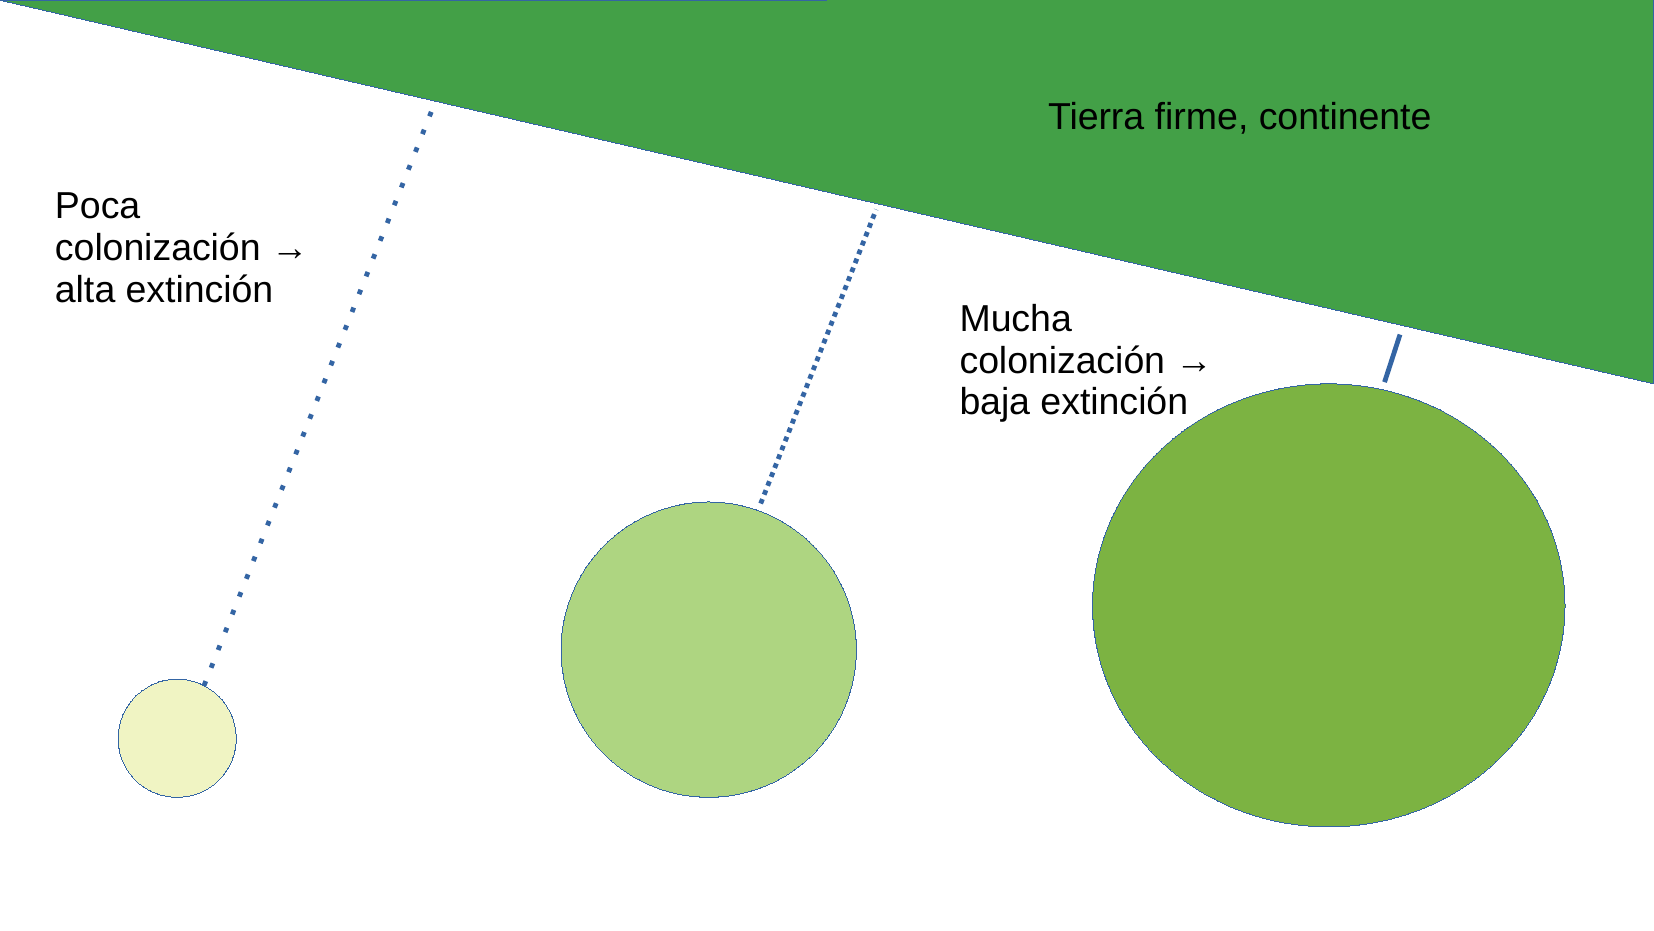

Tierra firme, continente
Poca colonización → alta extinción
Mucha colonización → baja extinción